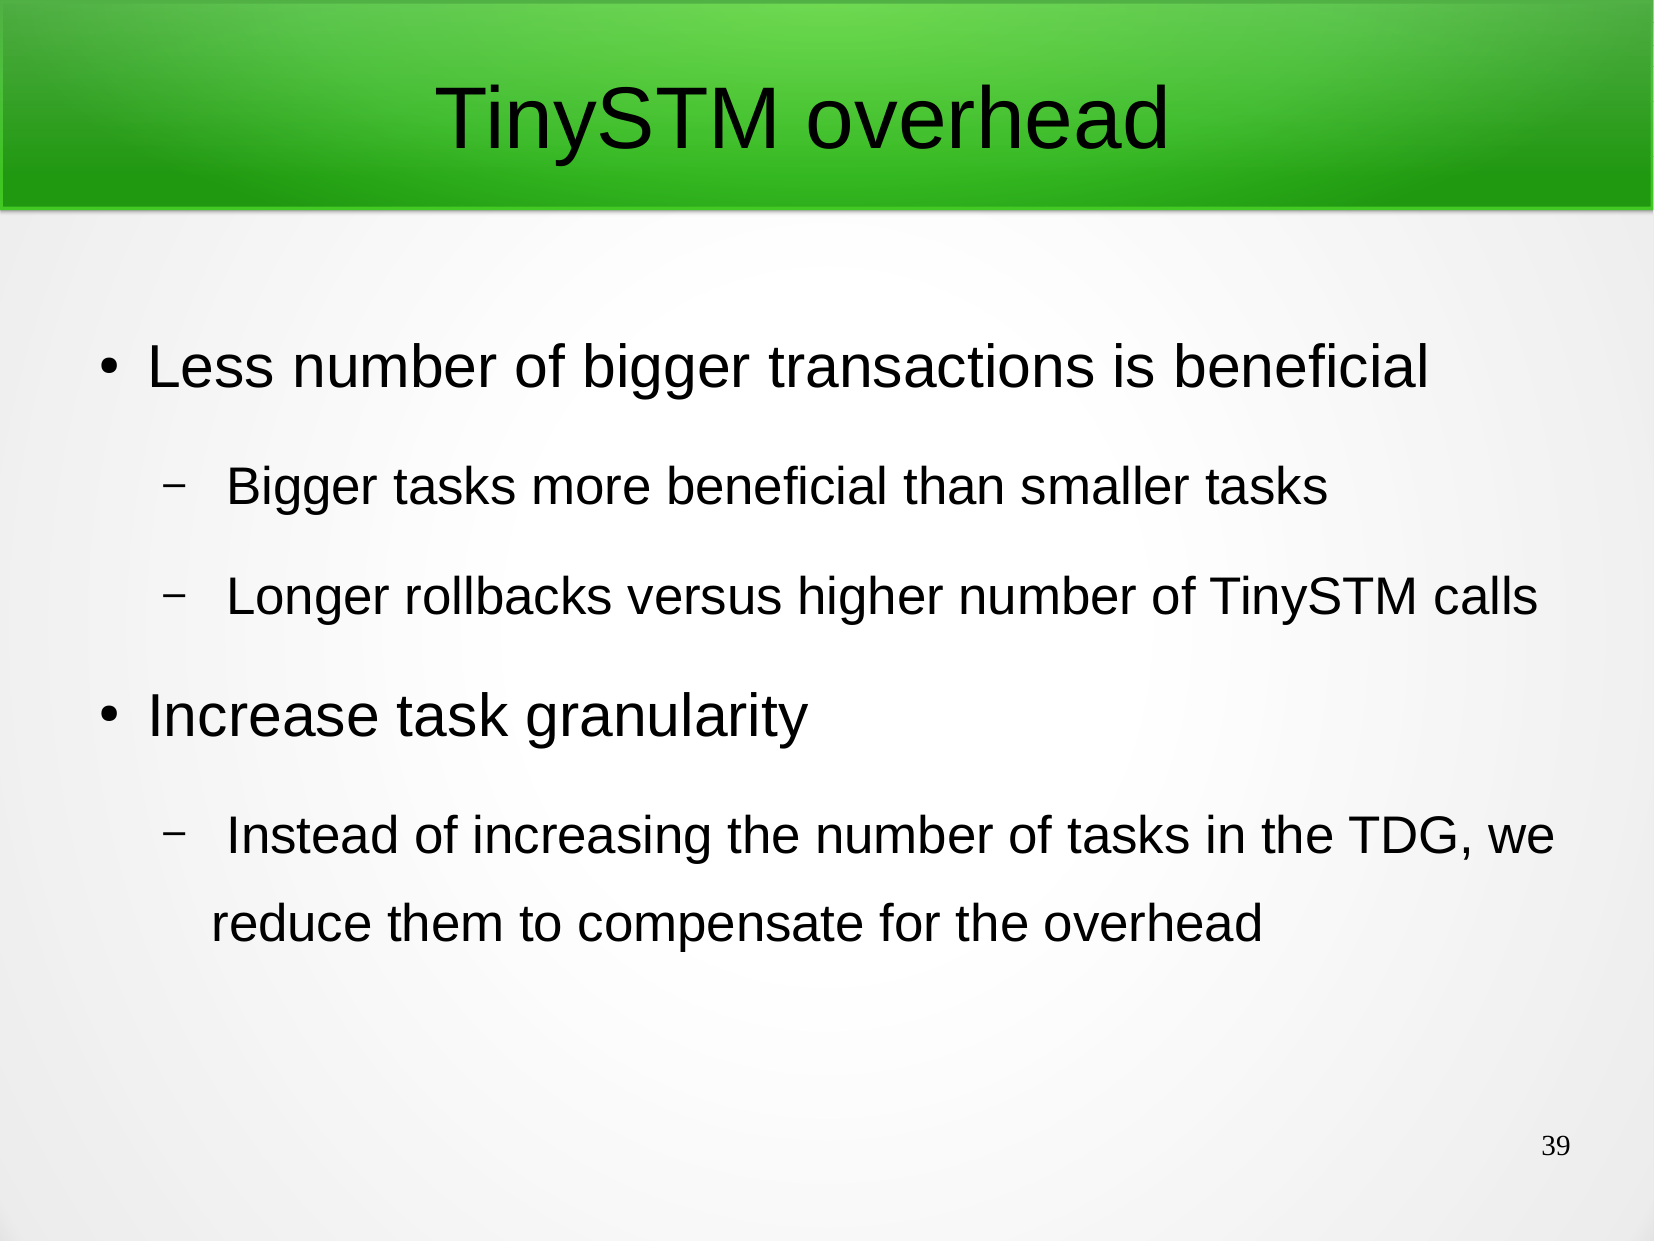

# TinySTM overhead
Less number of bigger transactions is beneficial
 Bigger tasks more beneficial than smaller tasks
 Longer rollbacks versus higher number of TinySTM calls
Increase task granularity
 Instead of increasing the number of tasks in the TDG, we reduce them to compensate for the overhead
39